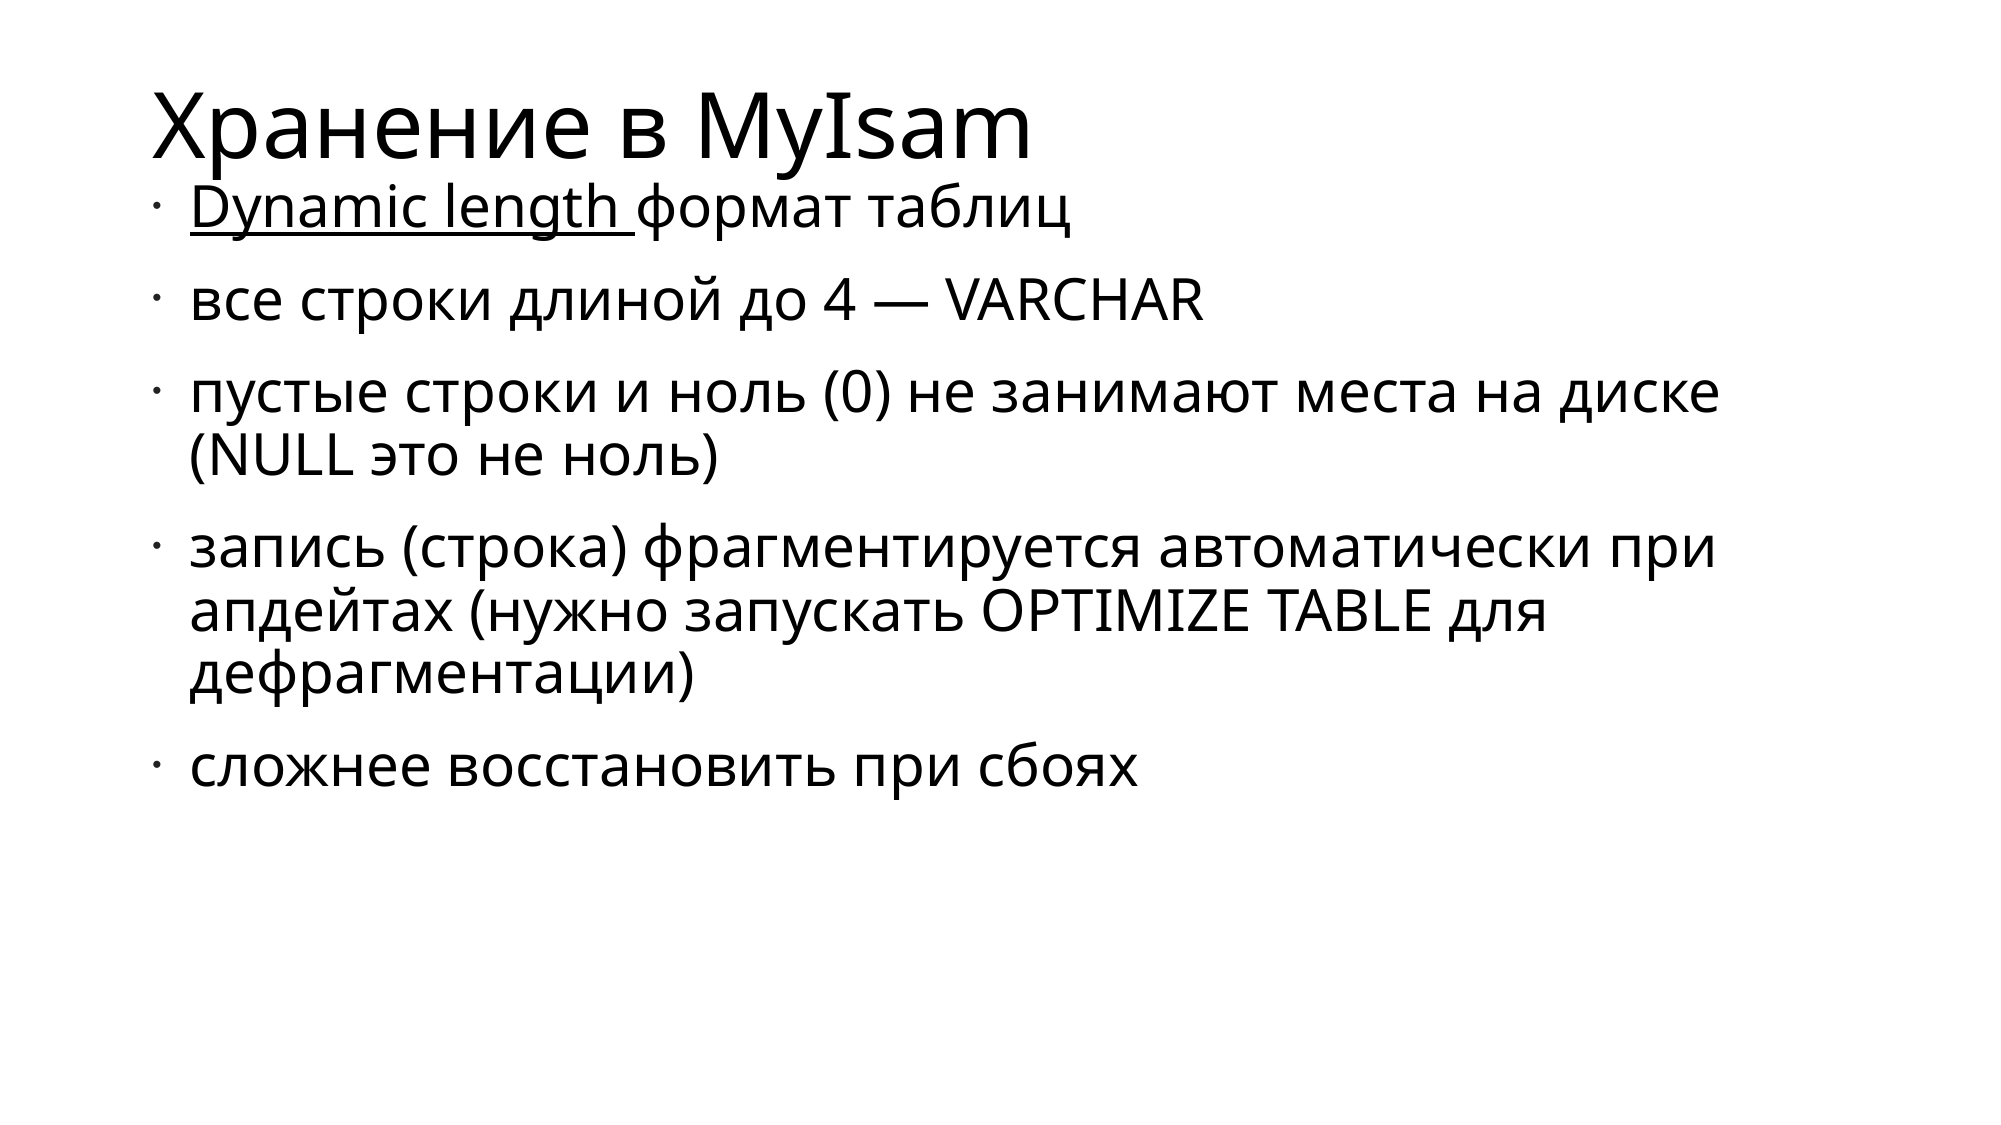

# Хранение в MyIsam
Dynamic length формат таблиц
все строки длиной до 4 — VARCHAR
пустые строки и ноль (0) не занимают места на диске (NULL это не ноль)
запись (строка) фрагментируется автоматически при апдейтах (нужно запускать OPTIMIZE TABLE для дефрагментации)
сложнее восстановить при сбоях